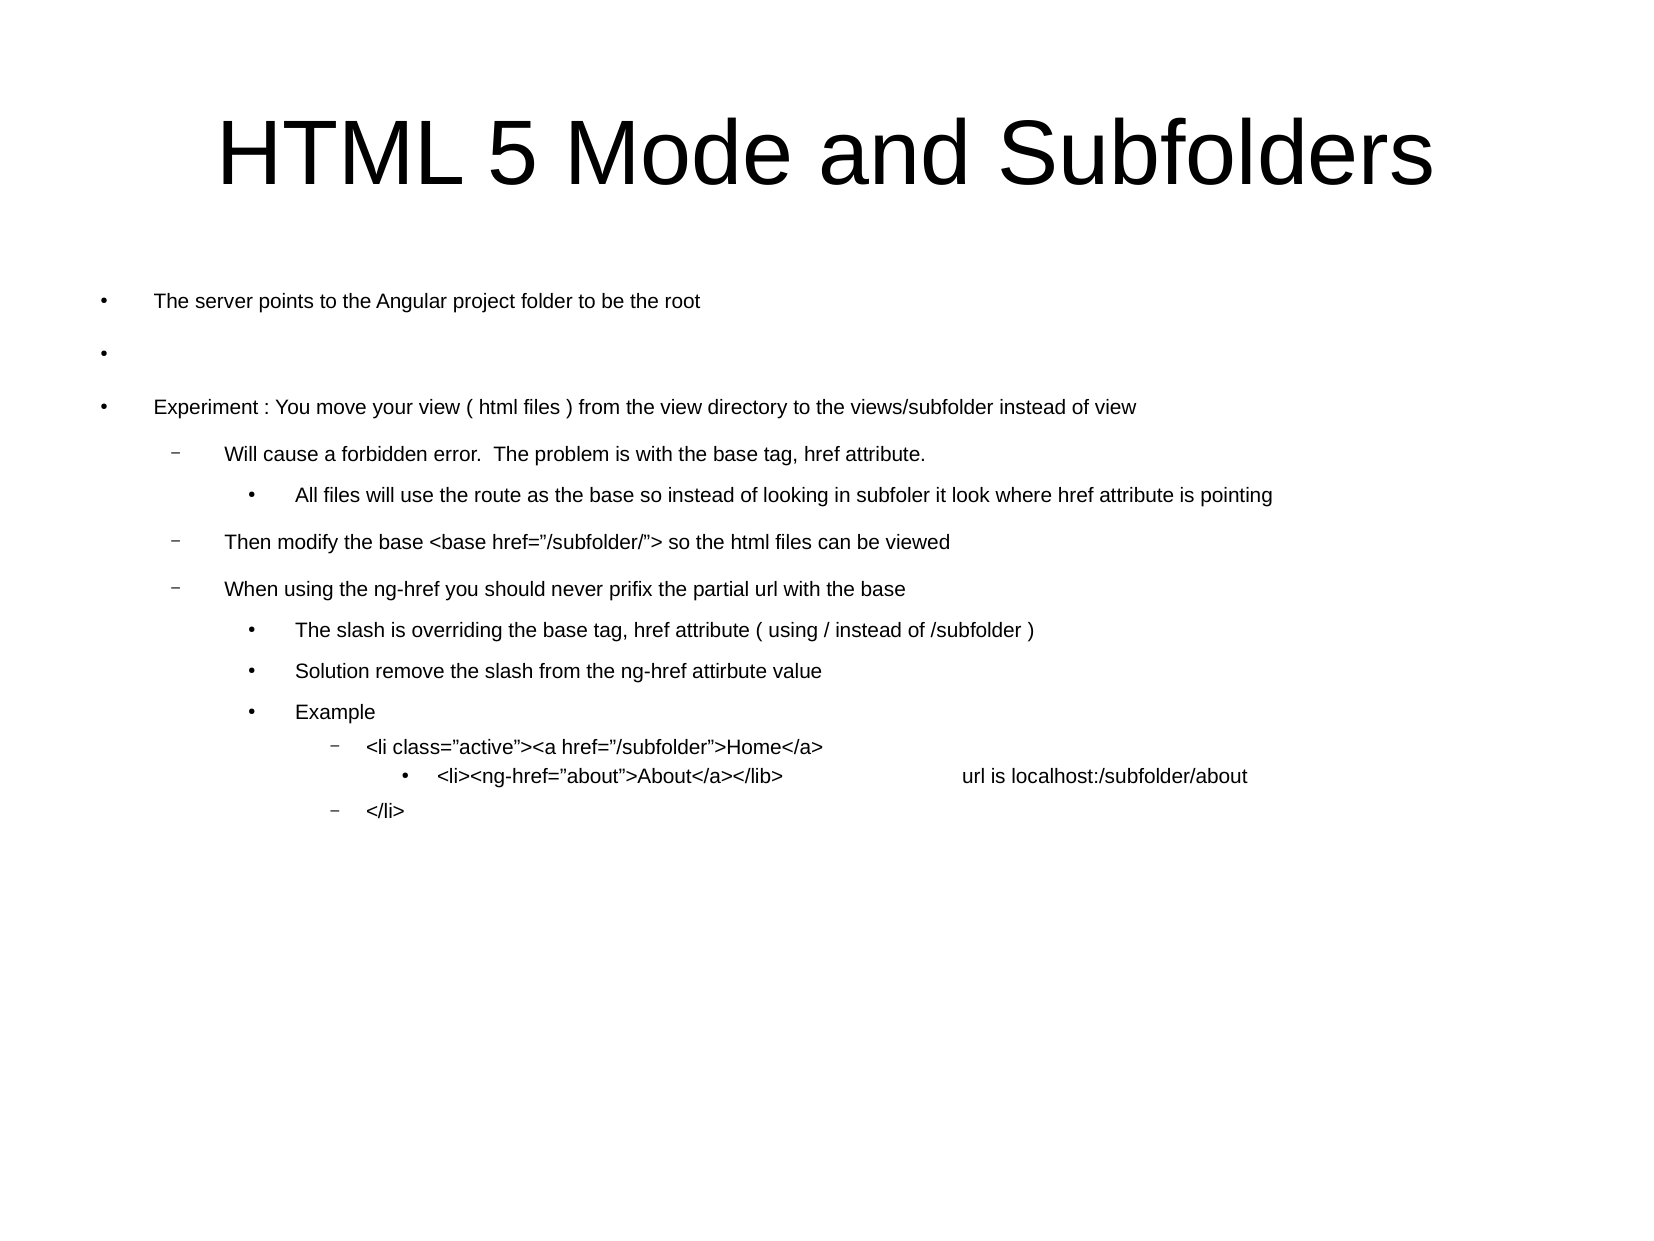

# HTML 5 Mode and Subfolders
The server points to the Angular project folder to be the root
Experiment : You move your view ( html files ) from the view directory to the views/subfolder instead of view
Will cause a forbidden error. The problem is with the base tag, href attribute.
All files will use the route as the base so instead of looking in subfoler it look where href attribute is pointing
Then modify the base <base href=”/subfolder/”> so the html files can be viewed
When using the ng-href you should never prifix the partial url with the base
The slash is overriding the base tag, href attribute ( using / instead of /subfolder )
Solution remove the slash from the ng-href attirbute value
Example
<li class=”active”><a href=”/subfolder”>Home</a>
<li><ng-href=”about”>About</a></lib>			url is localhost:/subfolder/about
</li>